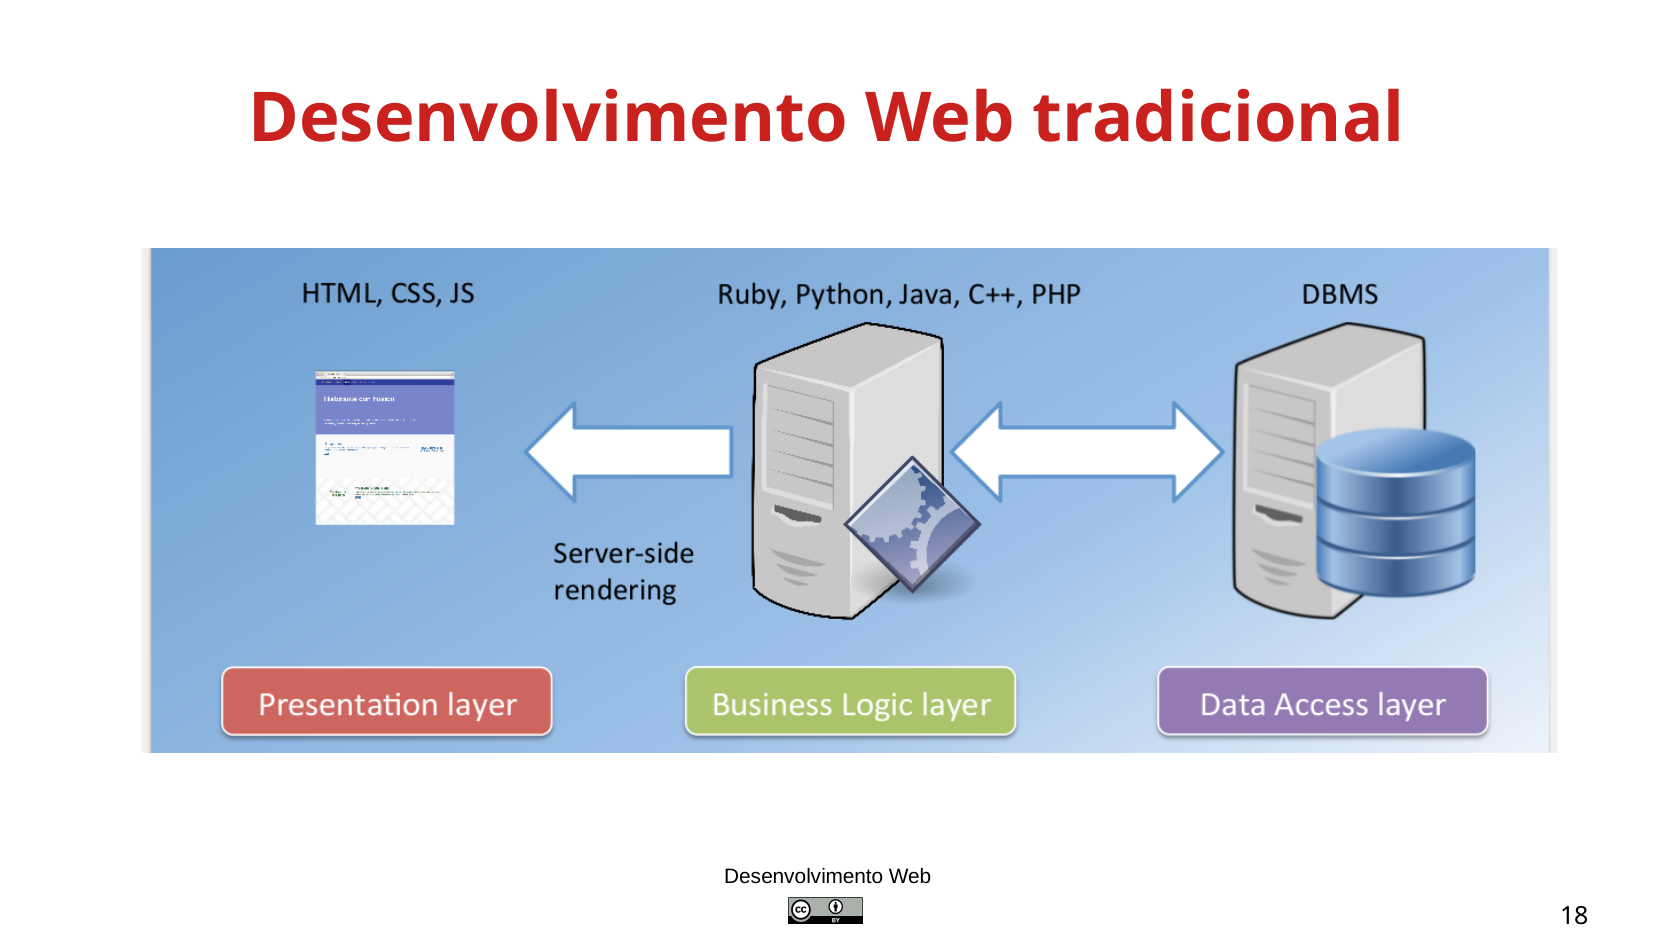

# Desenvolvimento Web tradicional
Desenvolvimento Web
18